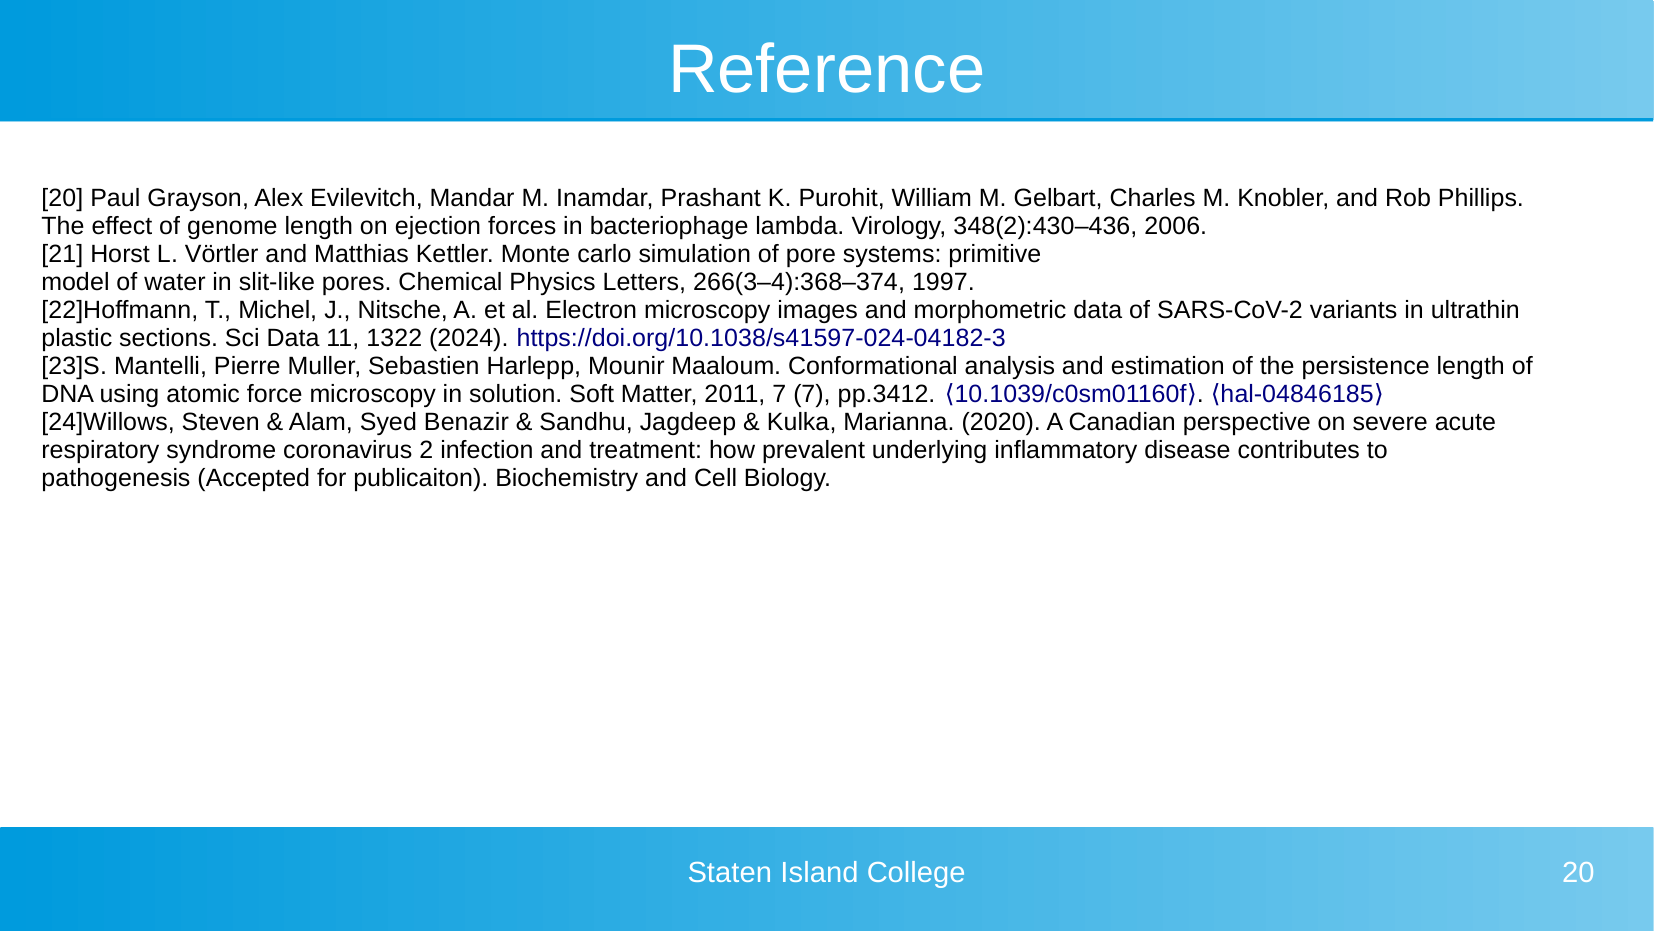

# Reference
[20] Paul Grayson, Alex Evilevitch, Mandar M. Inamdar, Prashant K. Purohit, William M. Gelbart, Charles M. Knobler, and Rob Phillips. The effect of genome length on ejection forces in bacteriophage lambda. Virology, 348(2):430–436, 2006.
[21] Horst L. Vörtler and Matthias Kettler. Monte carlo simulation of pore systems: primitive
model of water in slit-like pores. Chemical Physics Letters, 266(3–4):368–374, 1997.
[22]Hoffmann, T., Michel, J., Nitsche, A. et al. Electron microscopy images and morphometric data of SARS-CoV-2 variants in ultrathin plastic sections. Sci Data 11, 1322 (2024). https://doi.org/10.1038/s41597-024-04182-3
[23]S. Mantelli, Pierre Muller, Sebastien Harlepp, Mounir Maaloum. Conformational analysis and estimation of the persistence length of DNA using atomic force microscopy in solution. Soft Matter, 2011, 7 (7), pp.3412. ⟨10.1039/c0sm01160f⟩. ⟨hal-04846185⟩
[24]Willows, Steven & Alam, Syed Benazir & Sandhu, Jagdeep & Kulka, Marianna. (2020). A Canadian perspective on severe acute respiratory syndrome coronavirus 2 infection and treatment: how prevalent underlying inflammatory disease contributes to pathogenesis (Accepted for publicaiton). Biochemistry and Cell Biology.
Staten Island College
20